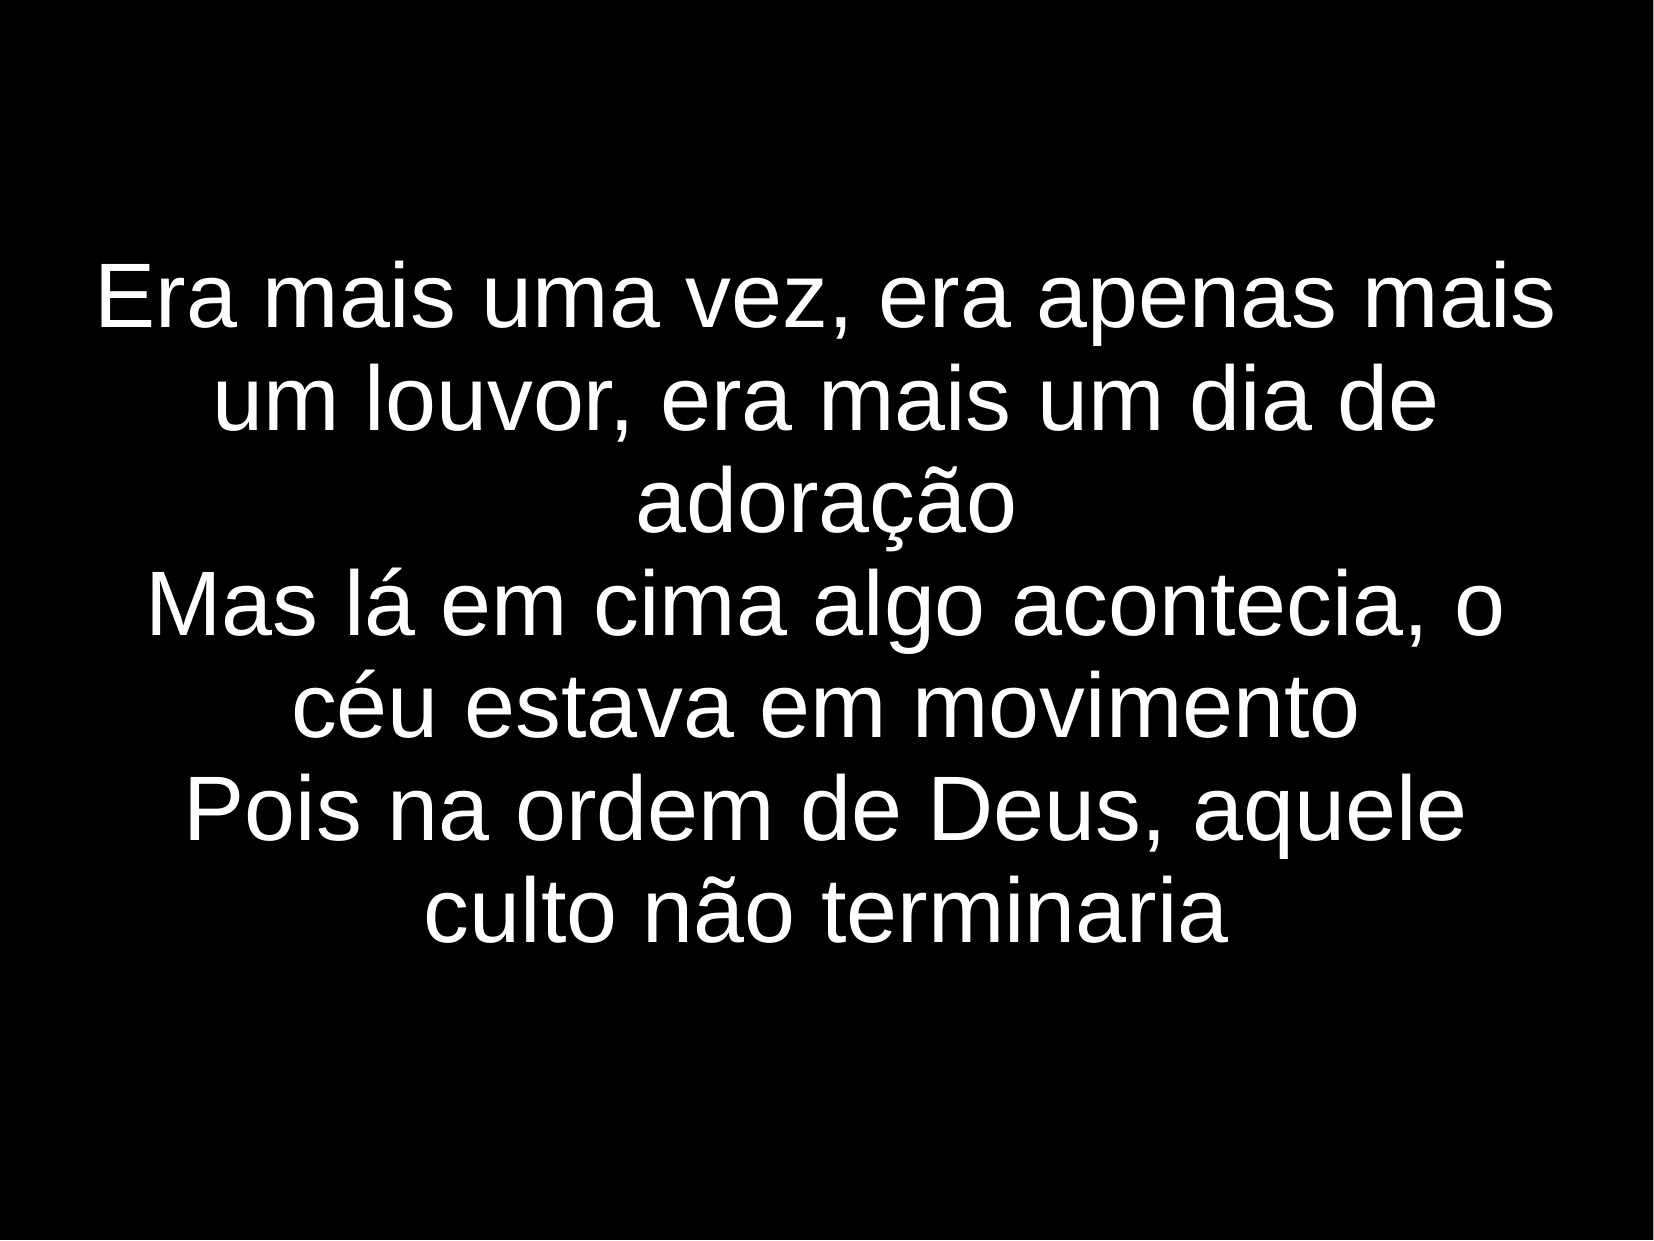

# Era mais uma vez, era apenas mais um louvor, era mais um dia de adoração
Mas lá em cima algo acontecia, o céu estava em movimento
Pois na ordem de Deus, aquele culto não terminaria